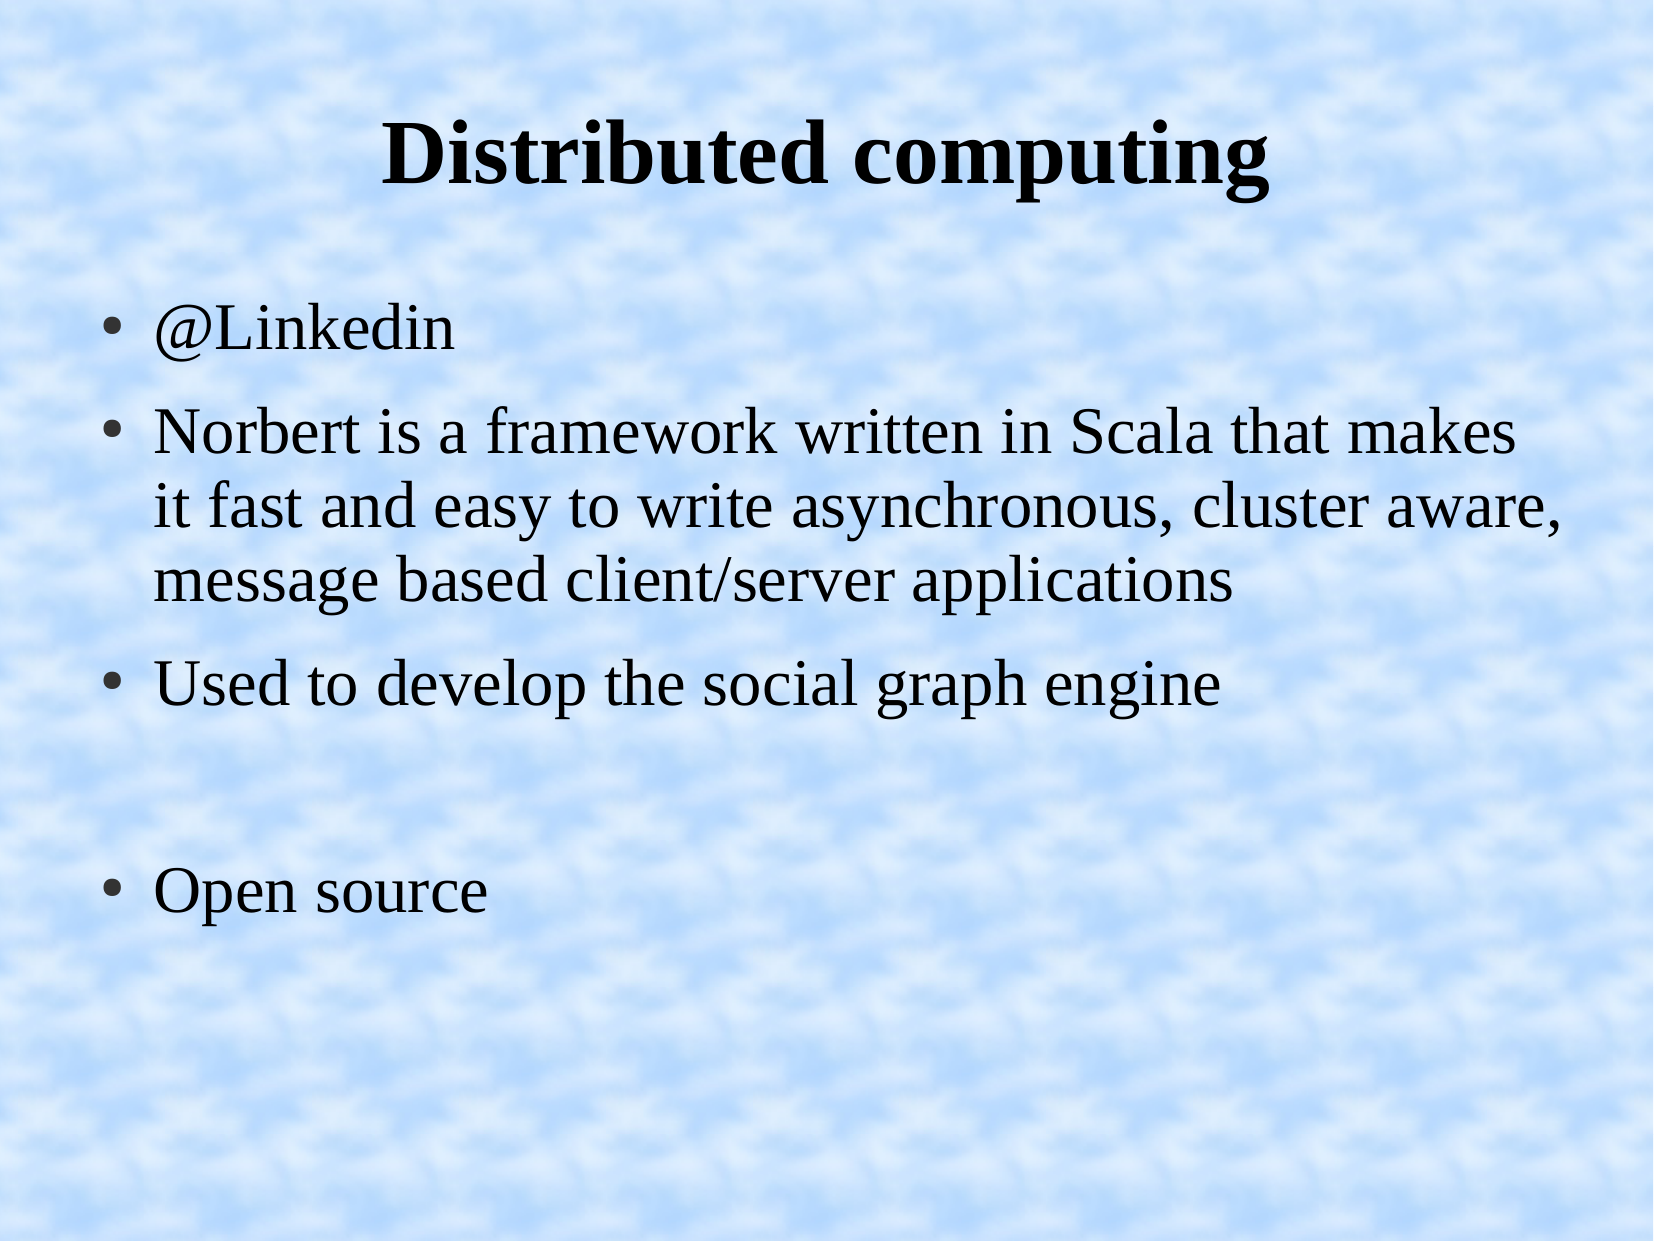

# Distributed computing
@Linkedin
Norbert is a framework written in Scala that makes it fast and easy to write asynchronous, cluster aware, message based client/server applications
Used to develop the social graph engine
Open source